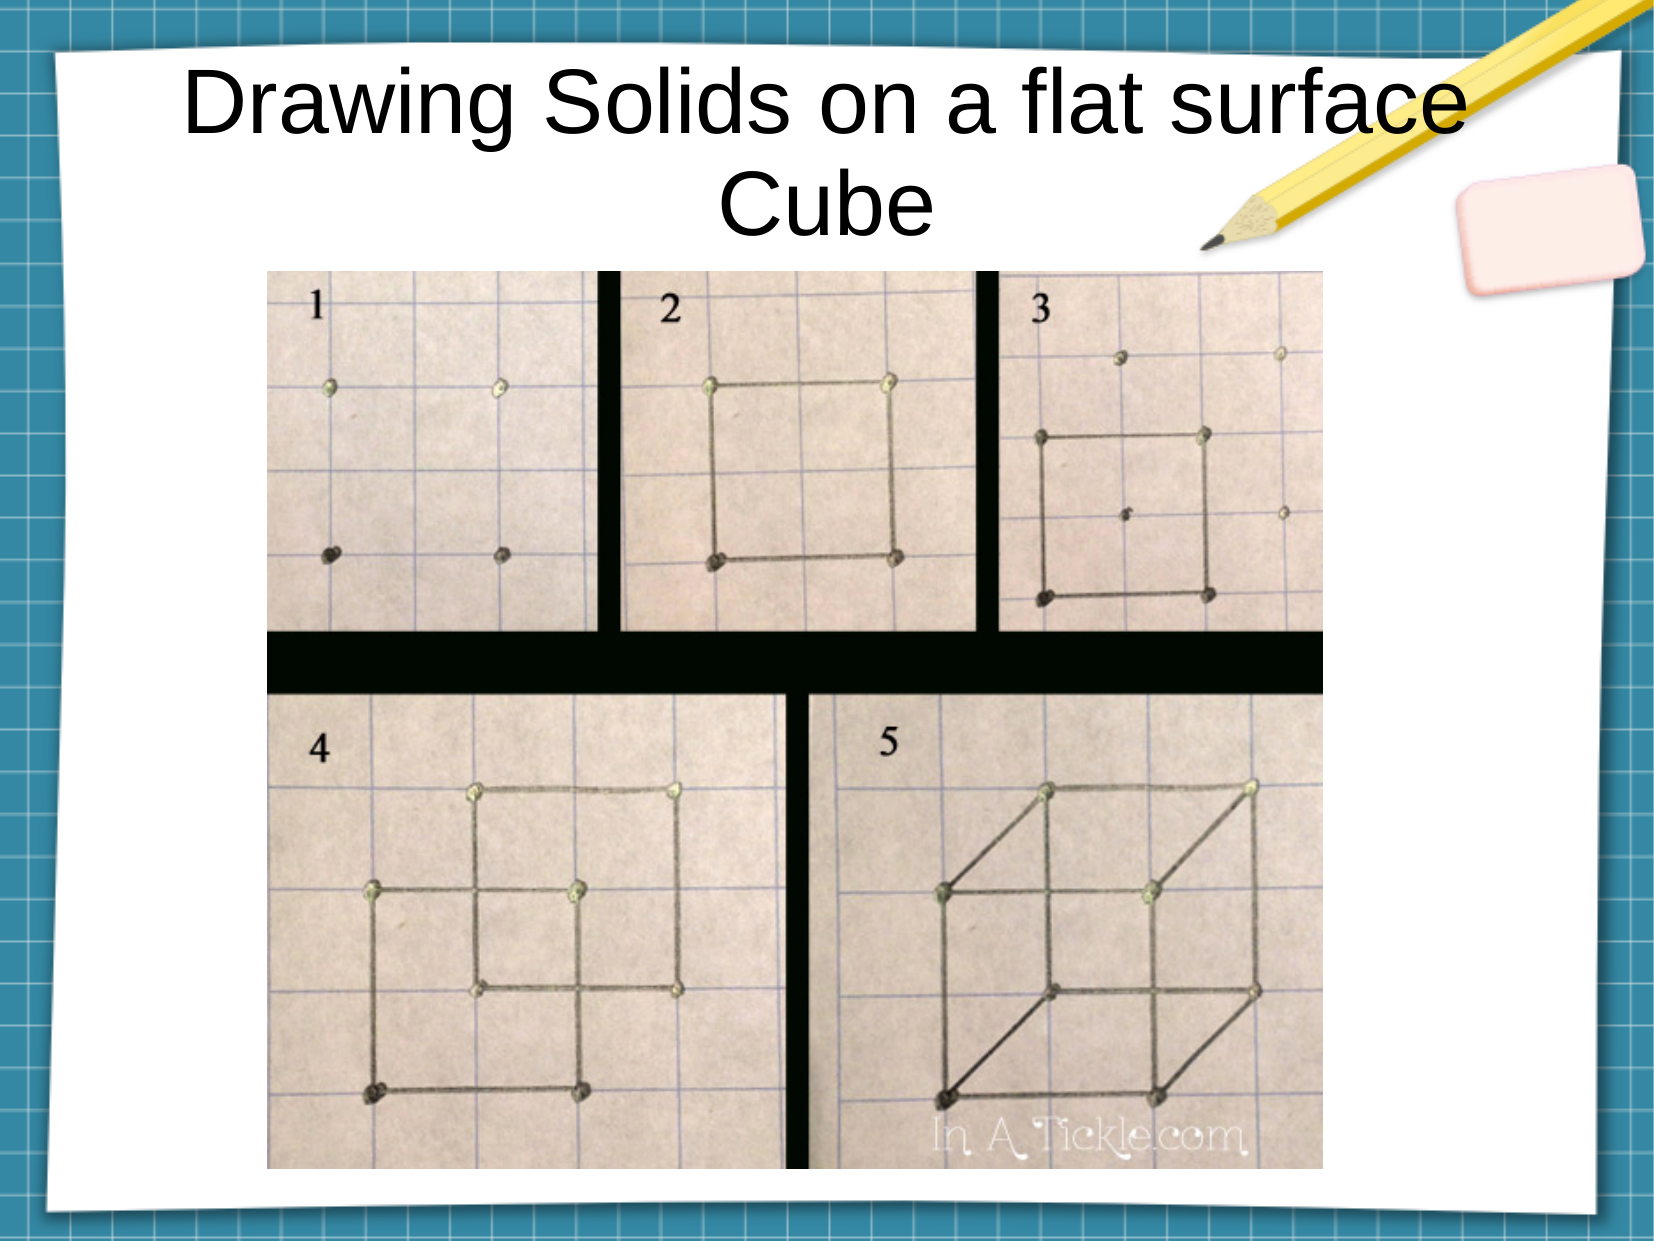

# Drawing Solids on a flat surface Cube